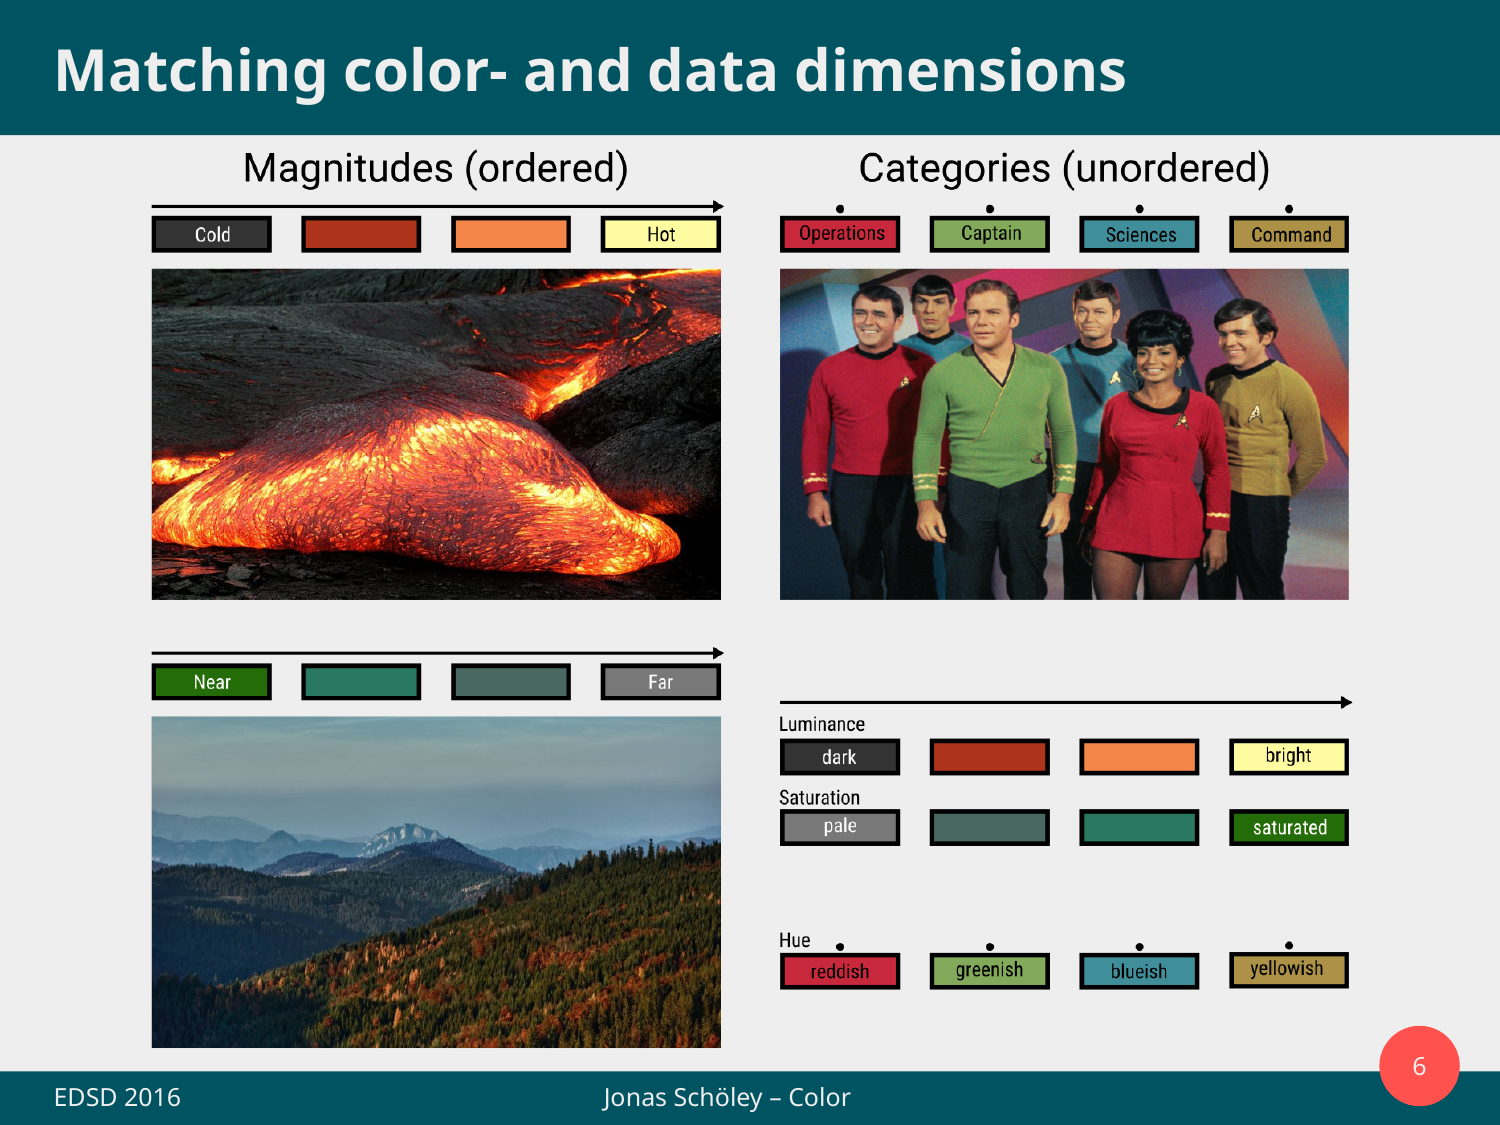

# Matching color- and data dimensions
6
EDSD 2016
Jonas Schöley – Color